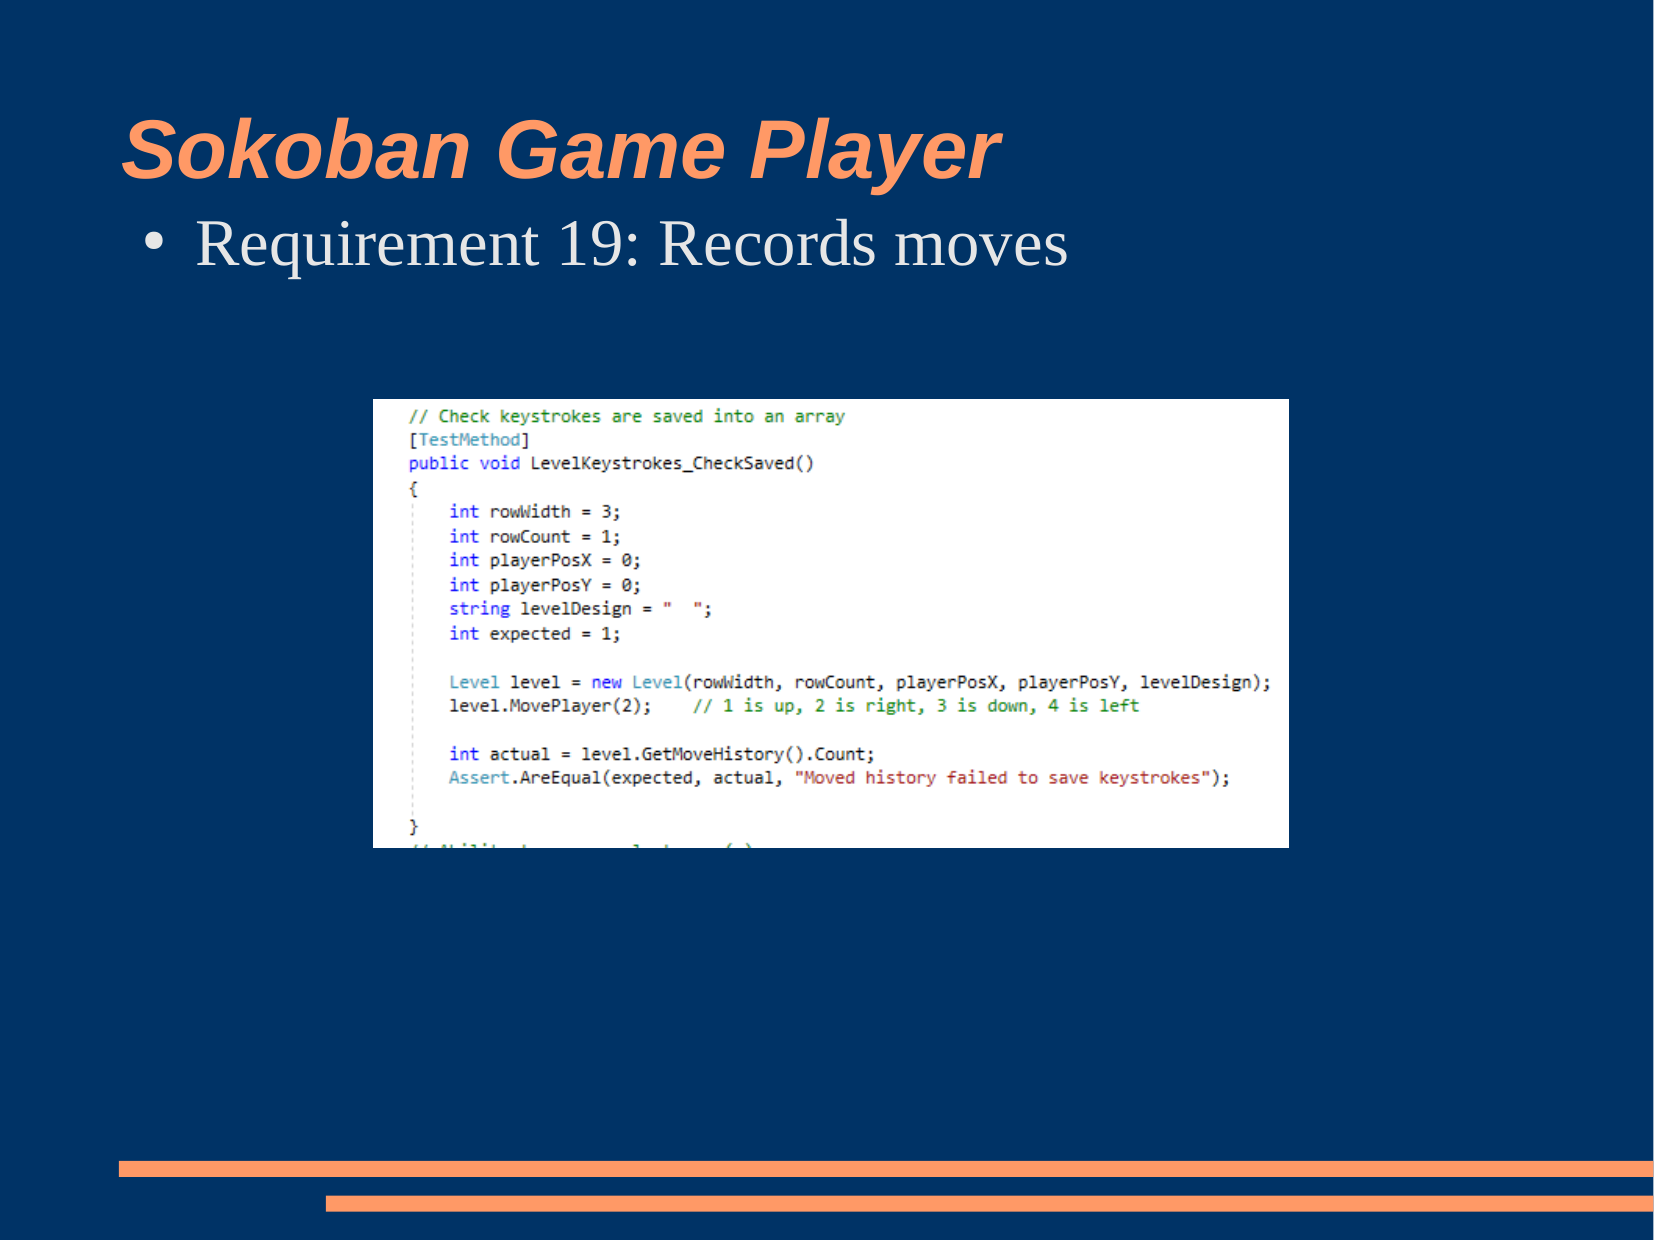

# Sokoban Game Player
Requirement 19: Records moves